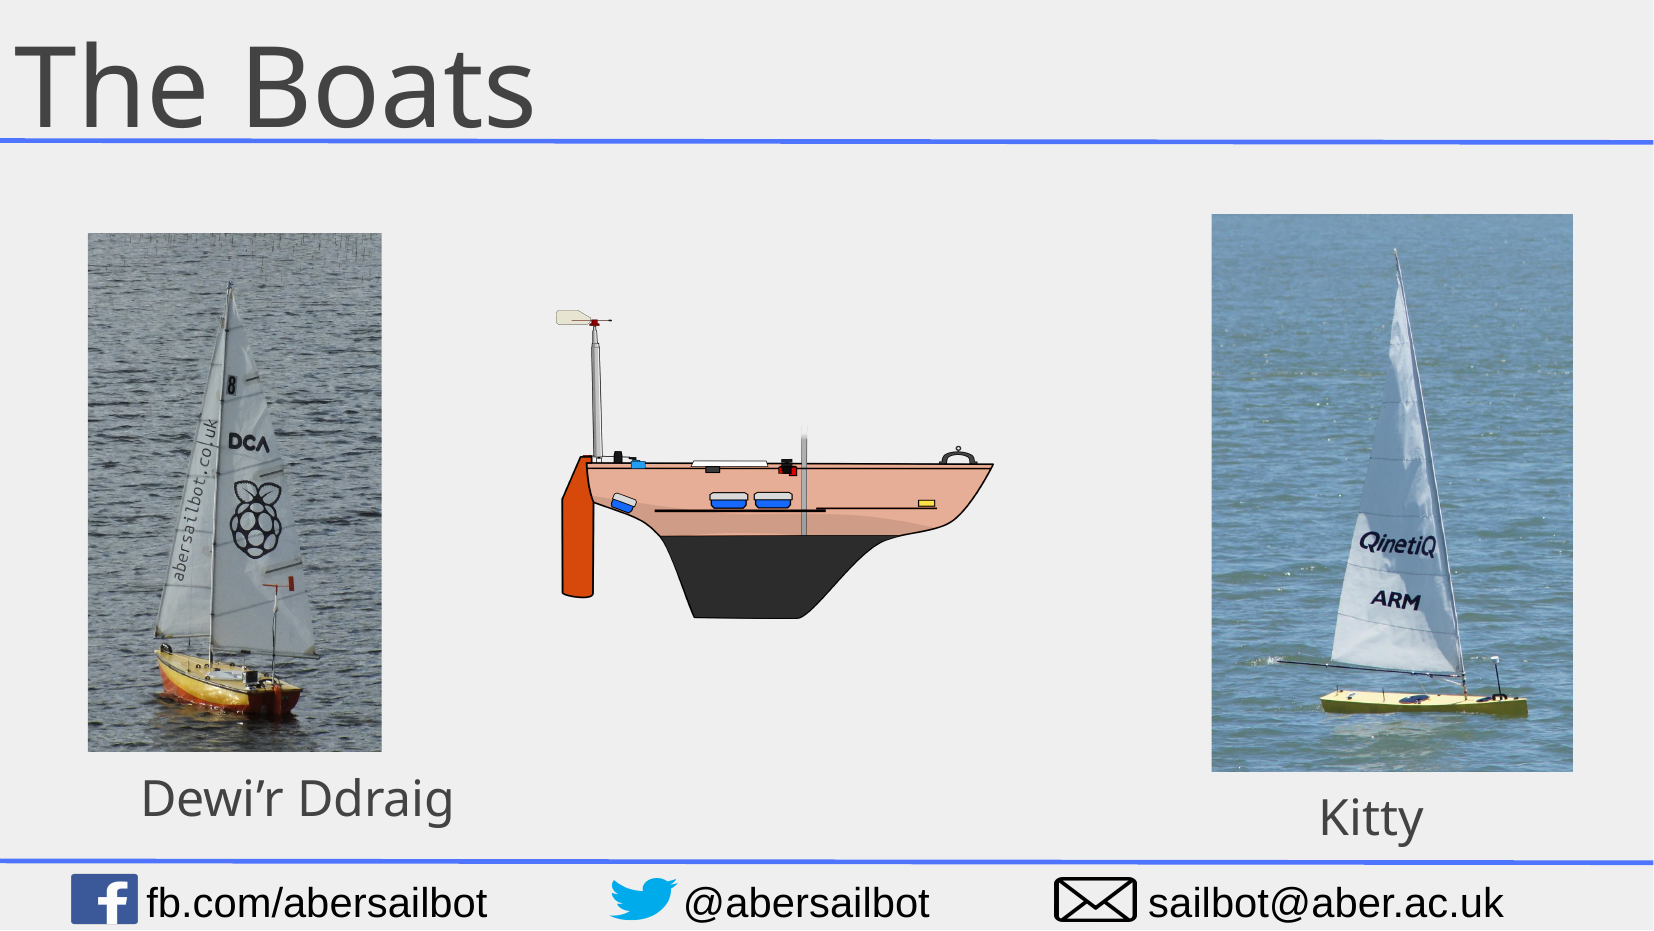

The Boats
Dewi’r Ddraig
Kitty
fb.com/abersailbot @abersailbot sailbot@aber.ac.uk